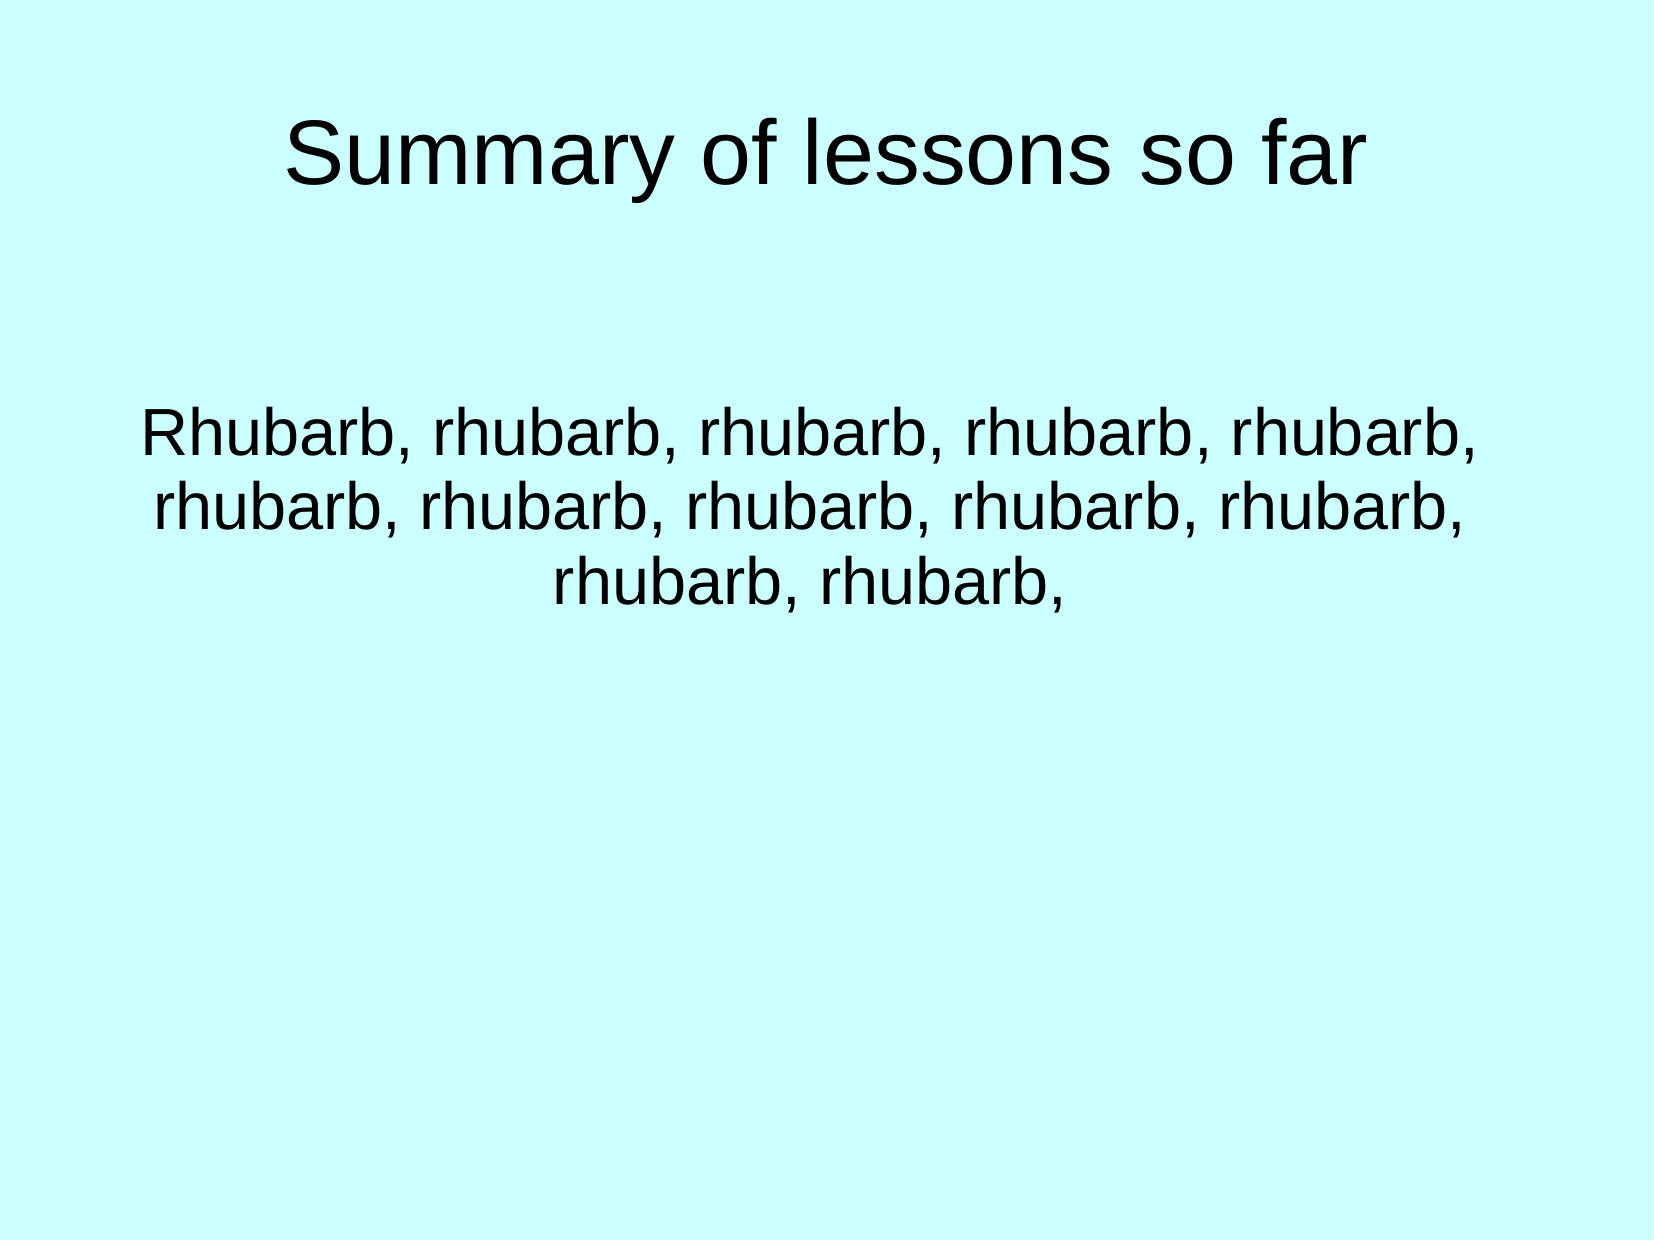

# Summary of lessons so far
Rhubarb, rhubarb, rhubarb, rhubarb, rhubarb, rhubarb, rhubarb, rhubarb, rhubarb, rhubarb, rhubarb, rhubarb,